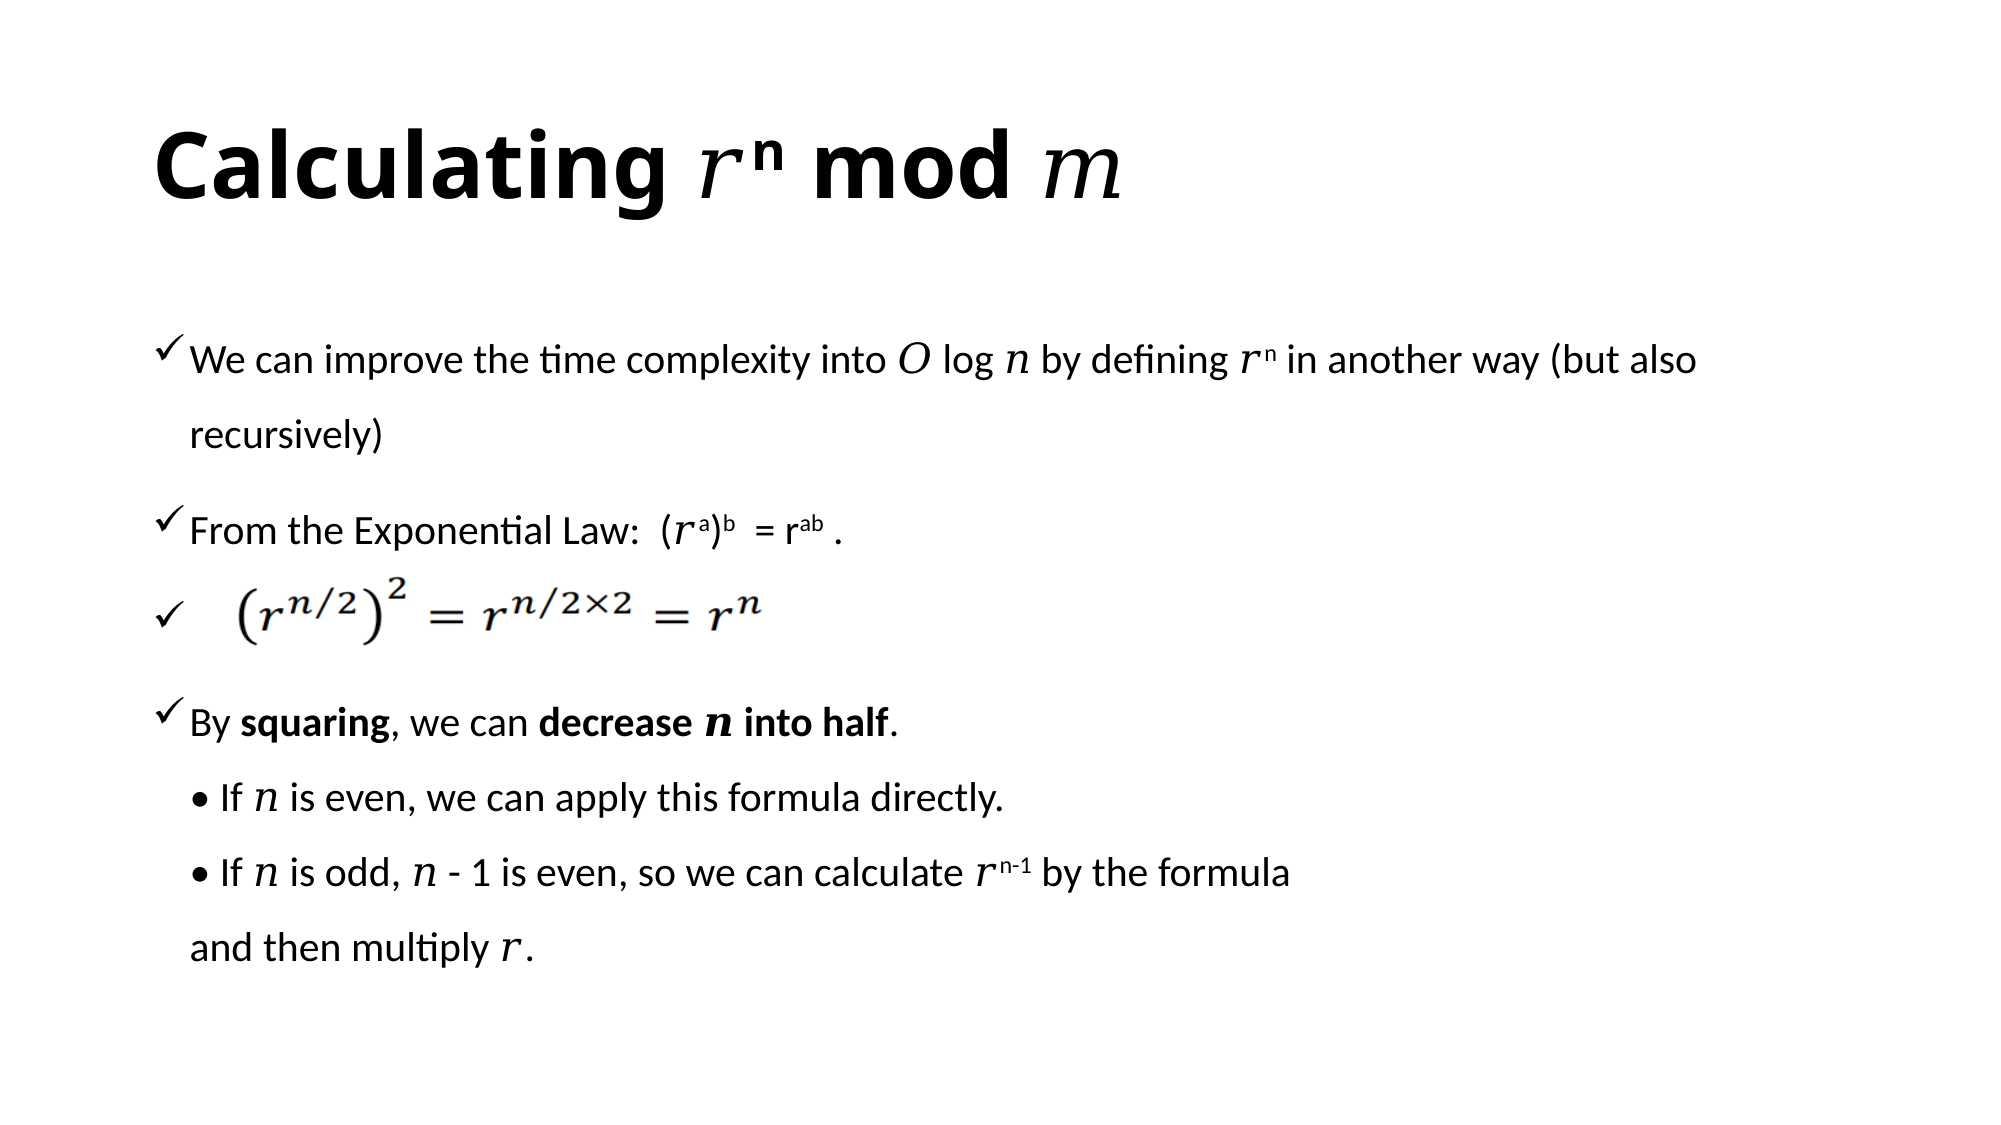

Calculating 𝑟n mod 𝑚
We can improve the time complexity into 𝑂 log 𝑛 by defining 𝑟n in another way (but also recursively)
From the Exponential Law: (𝑟a)b = rab .
By squaring, we can decrease 𝒏 into half.
• If 𝑛 is even, we can apply this formula directly.
• If 𝑛 is odd, 𝑛 - 1 is even, so we can calculate 𝑟n-1 by the formula
and then multiply 𝑟.